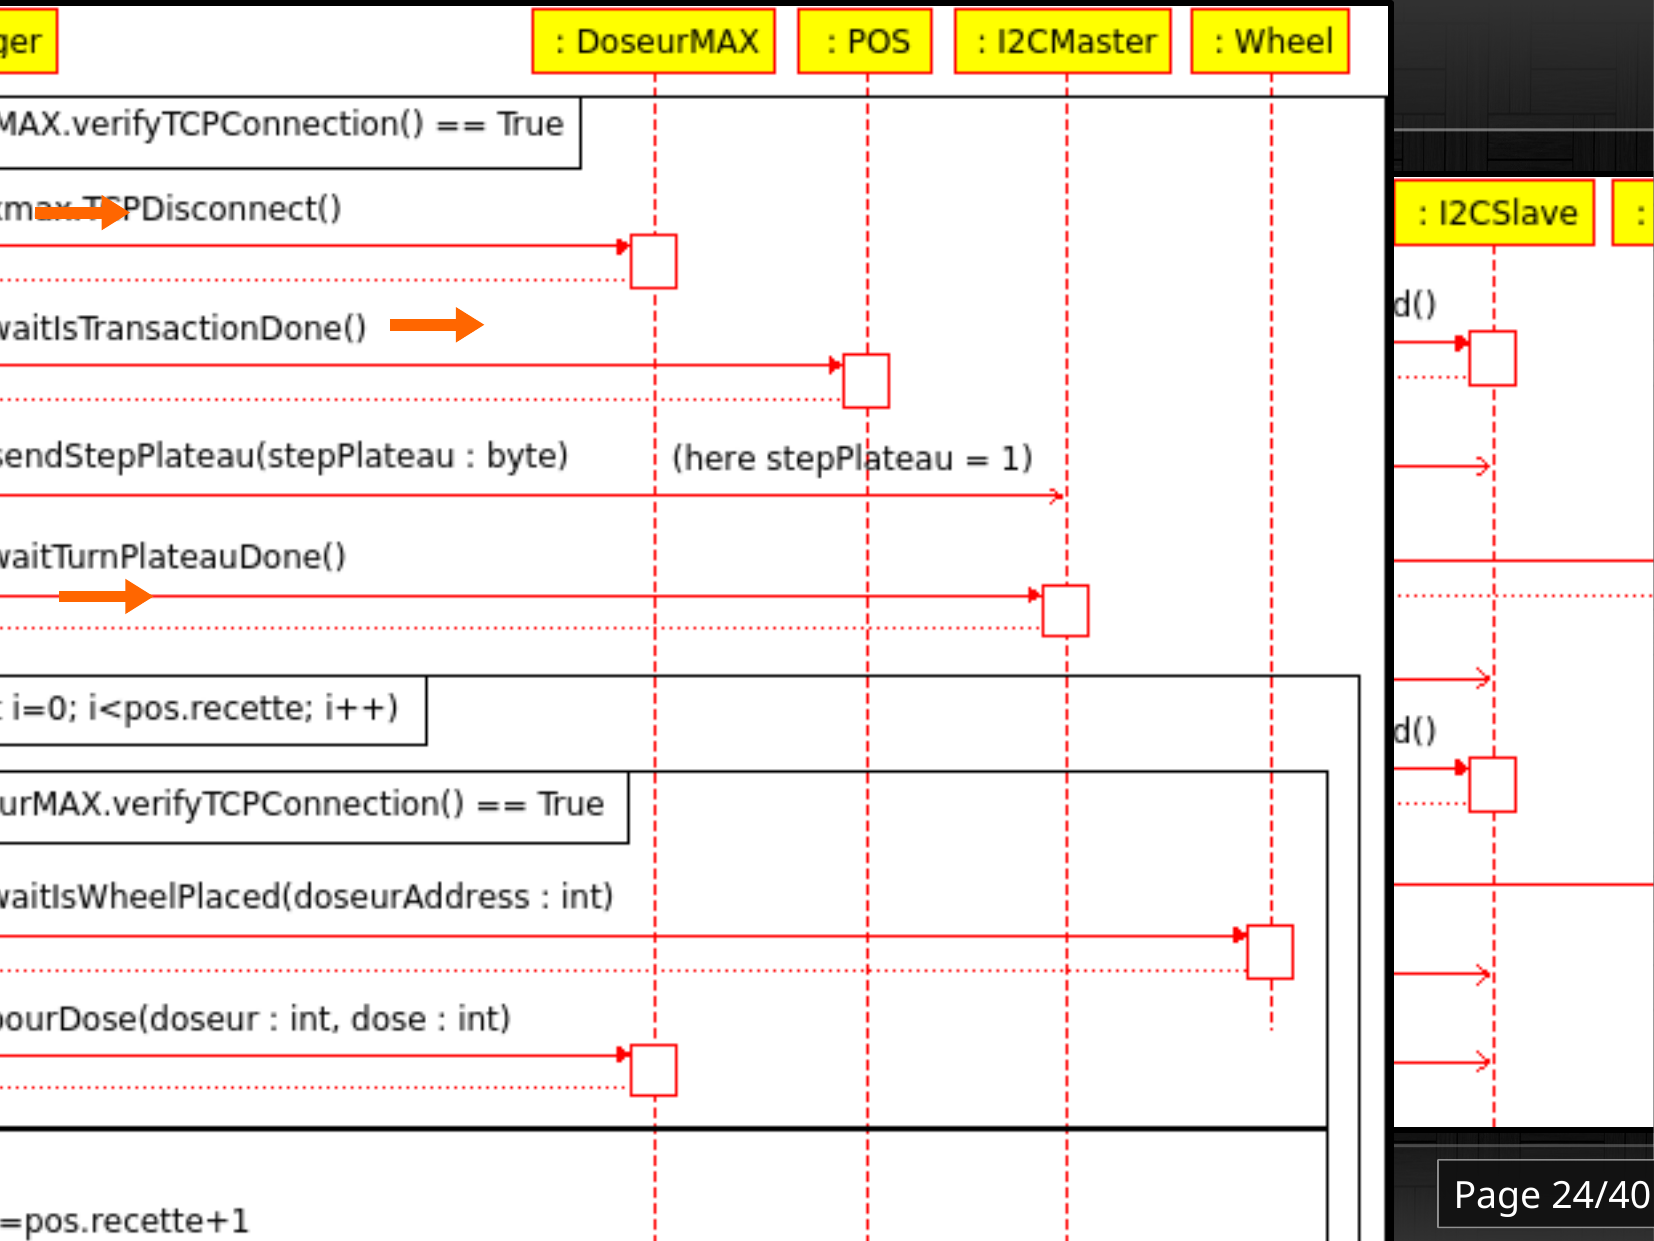

1. Fp1 – Contrôler les doseurs
Diagrammes de séquence globaux